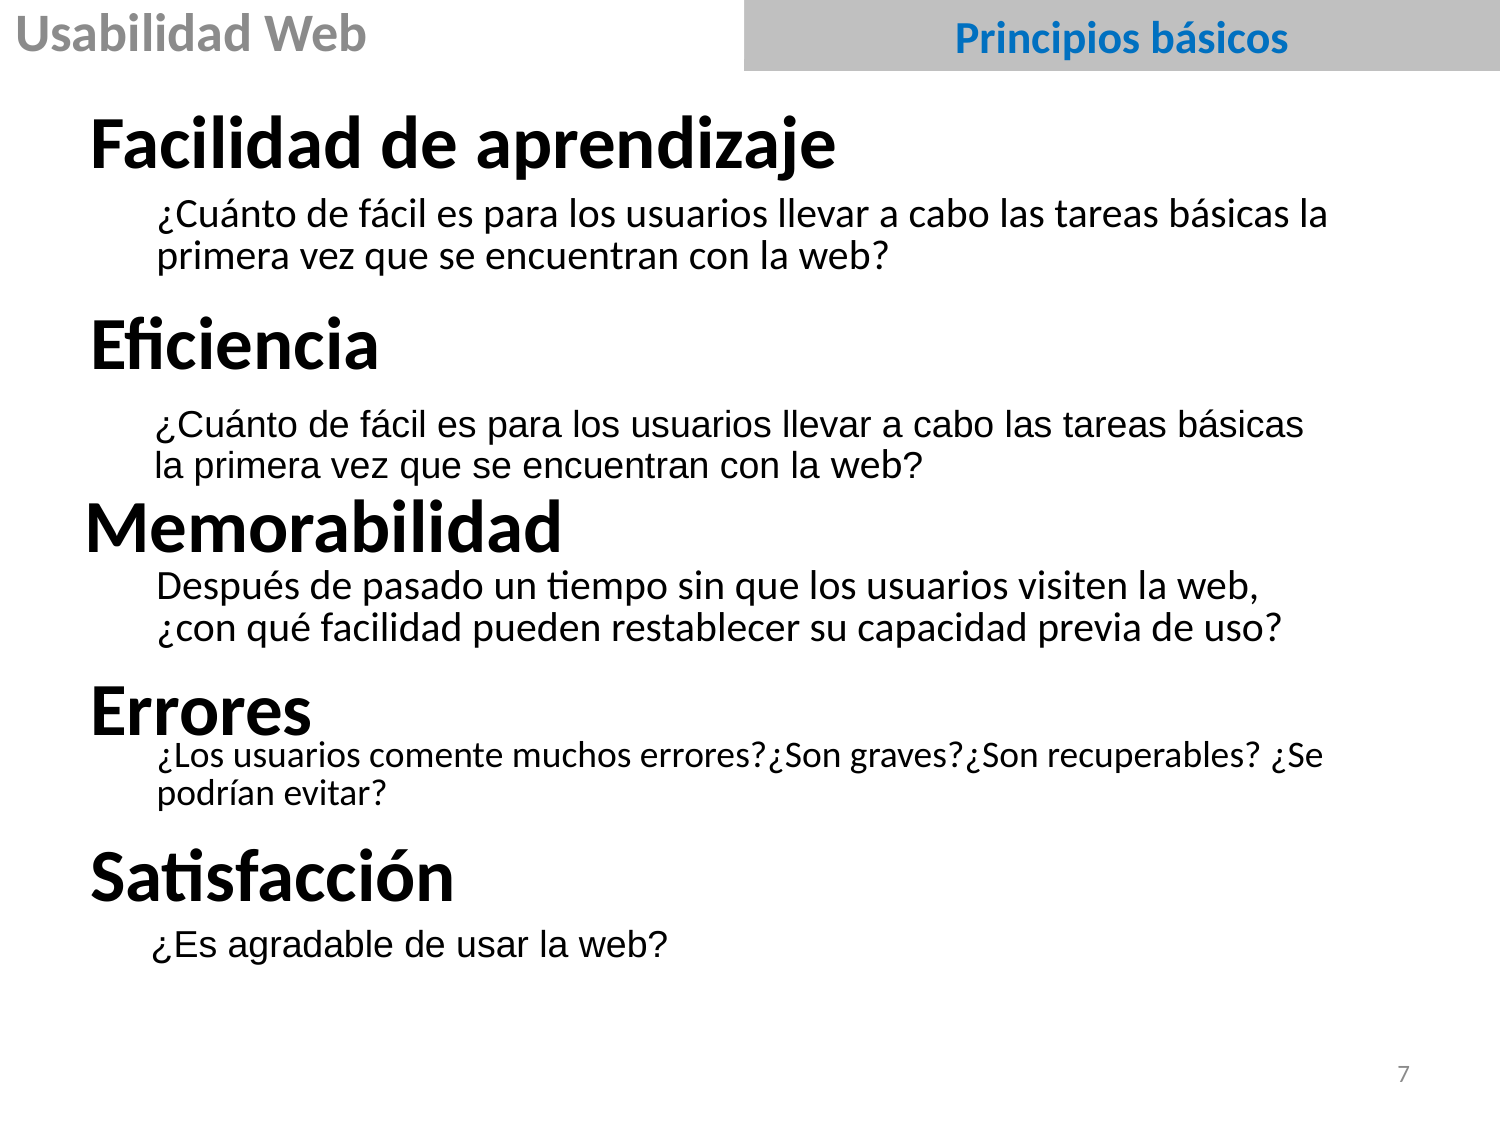

Usabilidad Web
Principios básicos
# Facilidad de aprendizaje
¿Cuánto de fácil es para los usuarios llevar a cabo las tareas básicas la primera vez que se encuentran con la web?
Eficiencia
¿Cuánto de fácil es para los usuarios llevar a cabo las tareas básicas la primera vez que se encuentran con la web?
Memorabilidad
Después de pasado un tiempo sin que los usuarios visiten la web, ¿con qué facilidad pueden restablecer su capacidad previa de uso?
Errores
¿Los usuarios comente muchos errores?¿Son graves?¿Son recuperables? ¿Se podrían evitar?
Satisfacción
¿Es agradable de usar la web?